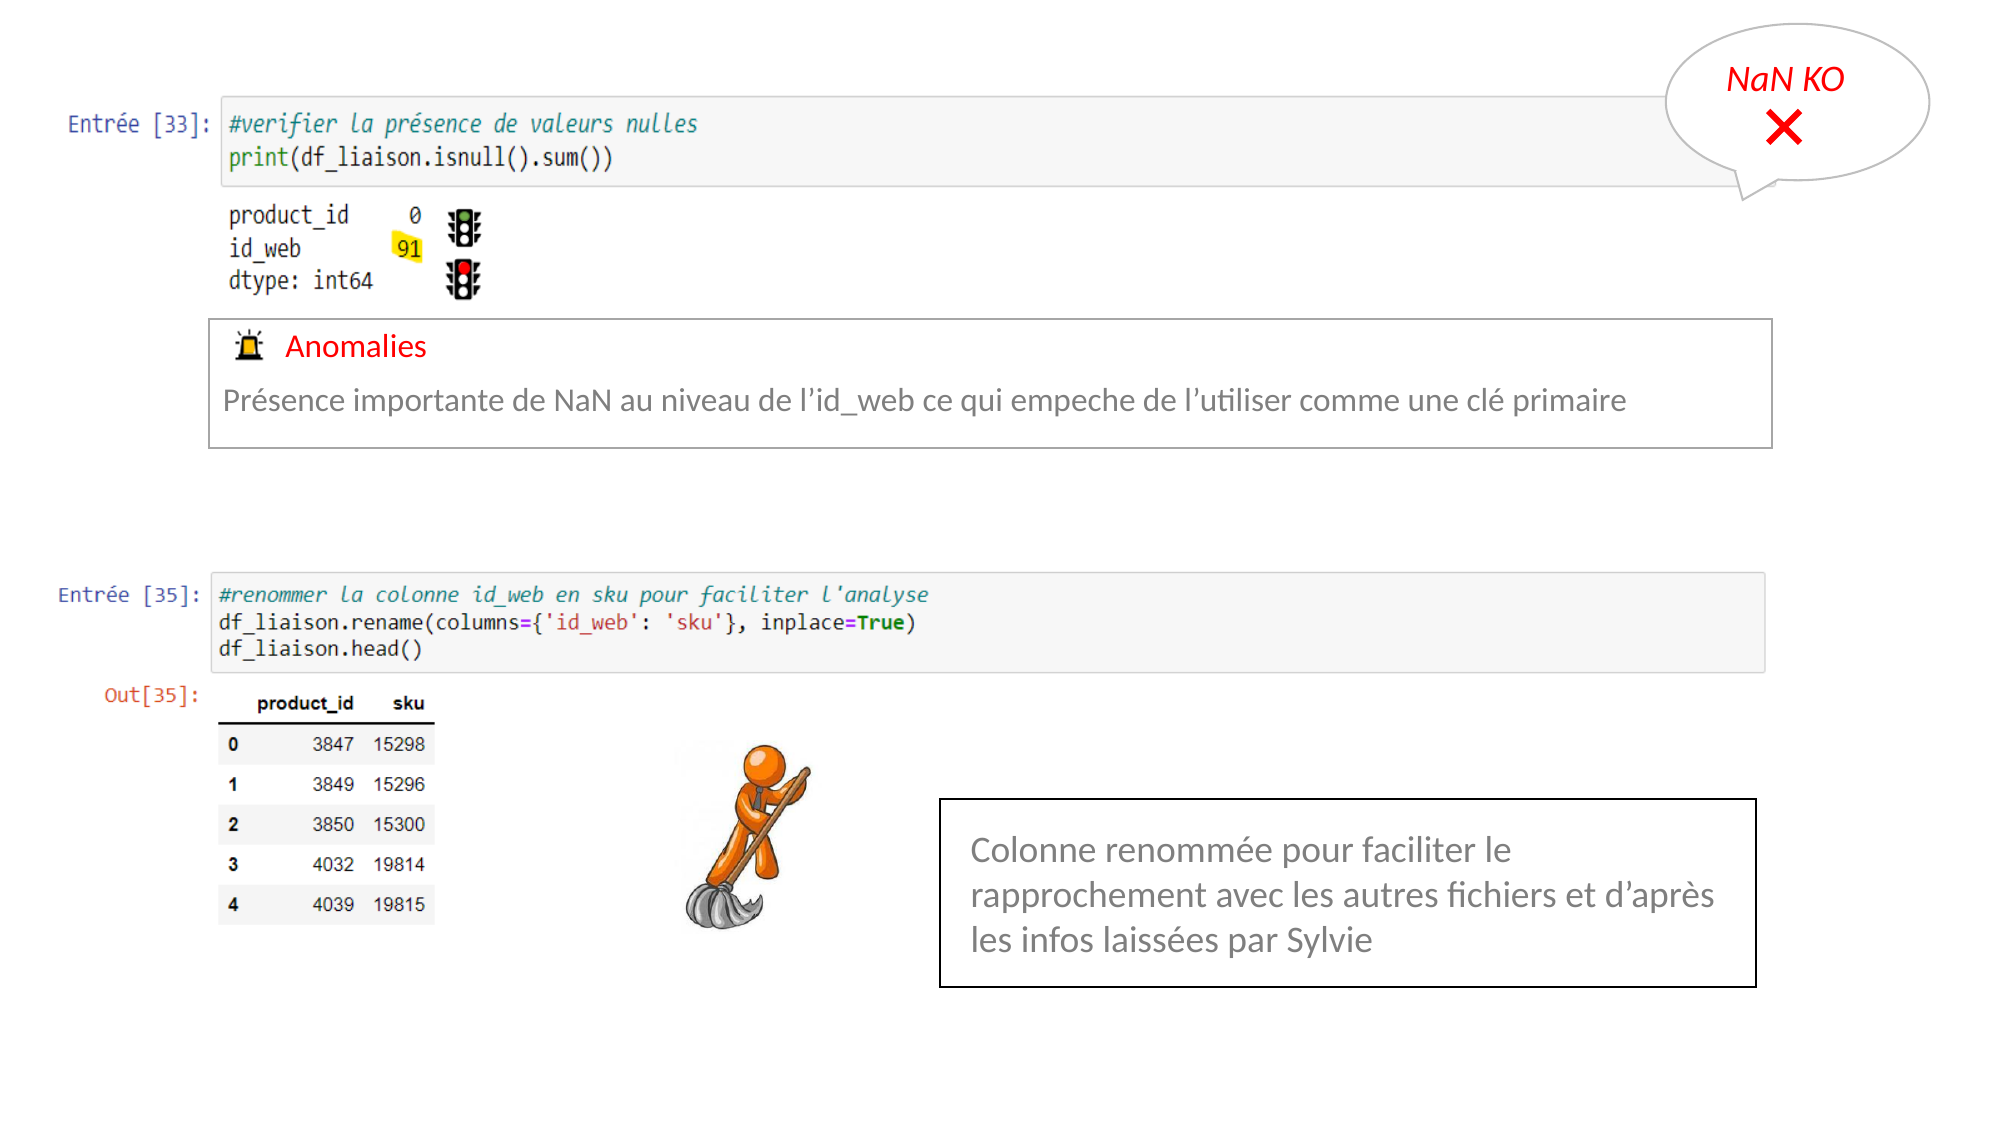

NaN KO
Anomalies
Présence importante de NaN au niveau de l’id_web ce qui empeche de l’utiliser comme une clé primaire
Colonne renommée pour faciliter le rapprochement avec les autres fichiers et d’après les infos laissées par Sylvie